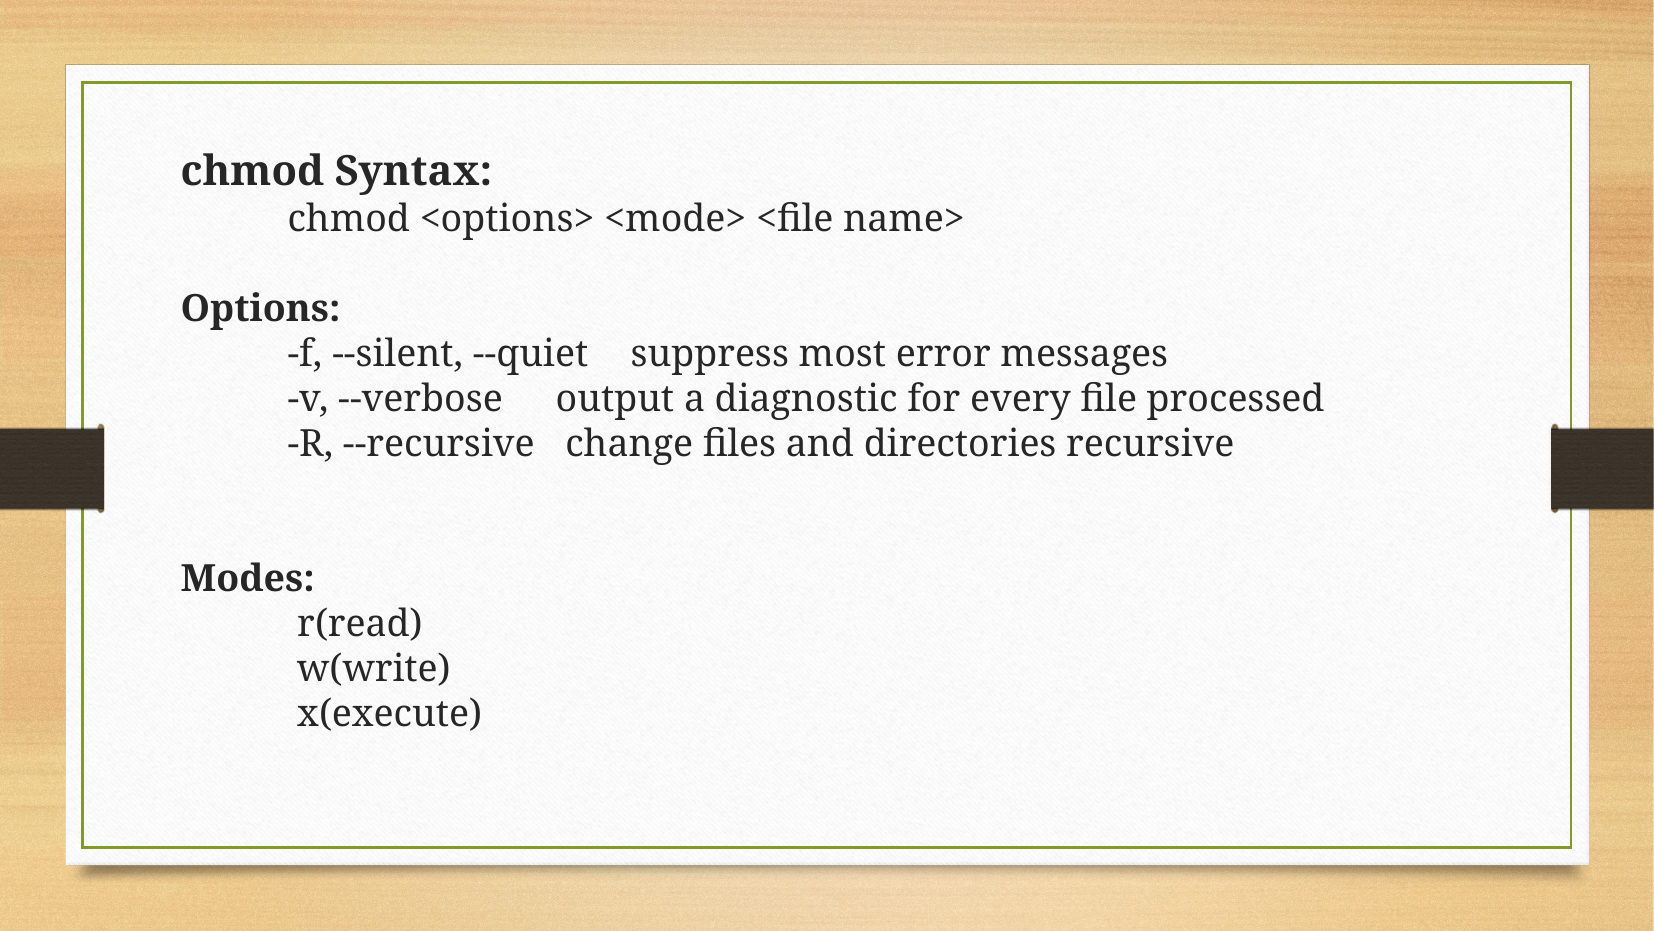

# chmod Syntax: chmod <options> <mode> <file name> Options: -f, --silent, --quiet	suppress most error messages -v, --verbose	output a diagnostic for every file processed -R, --recursive	 change files and directories recursive Modes: r(read) w(write) x(execute)